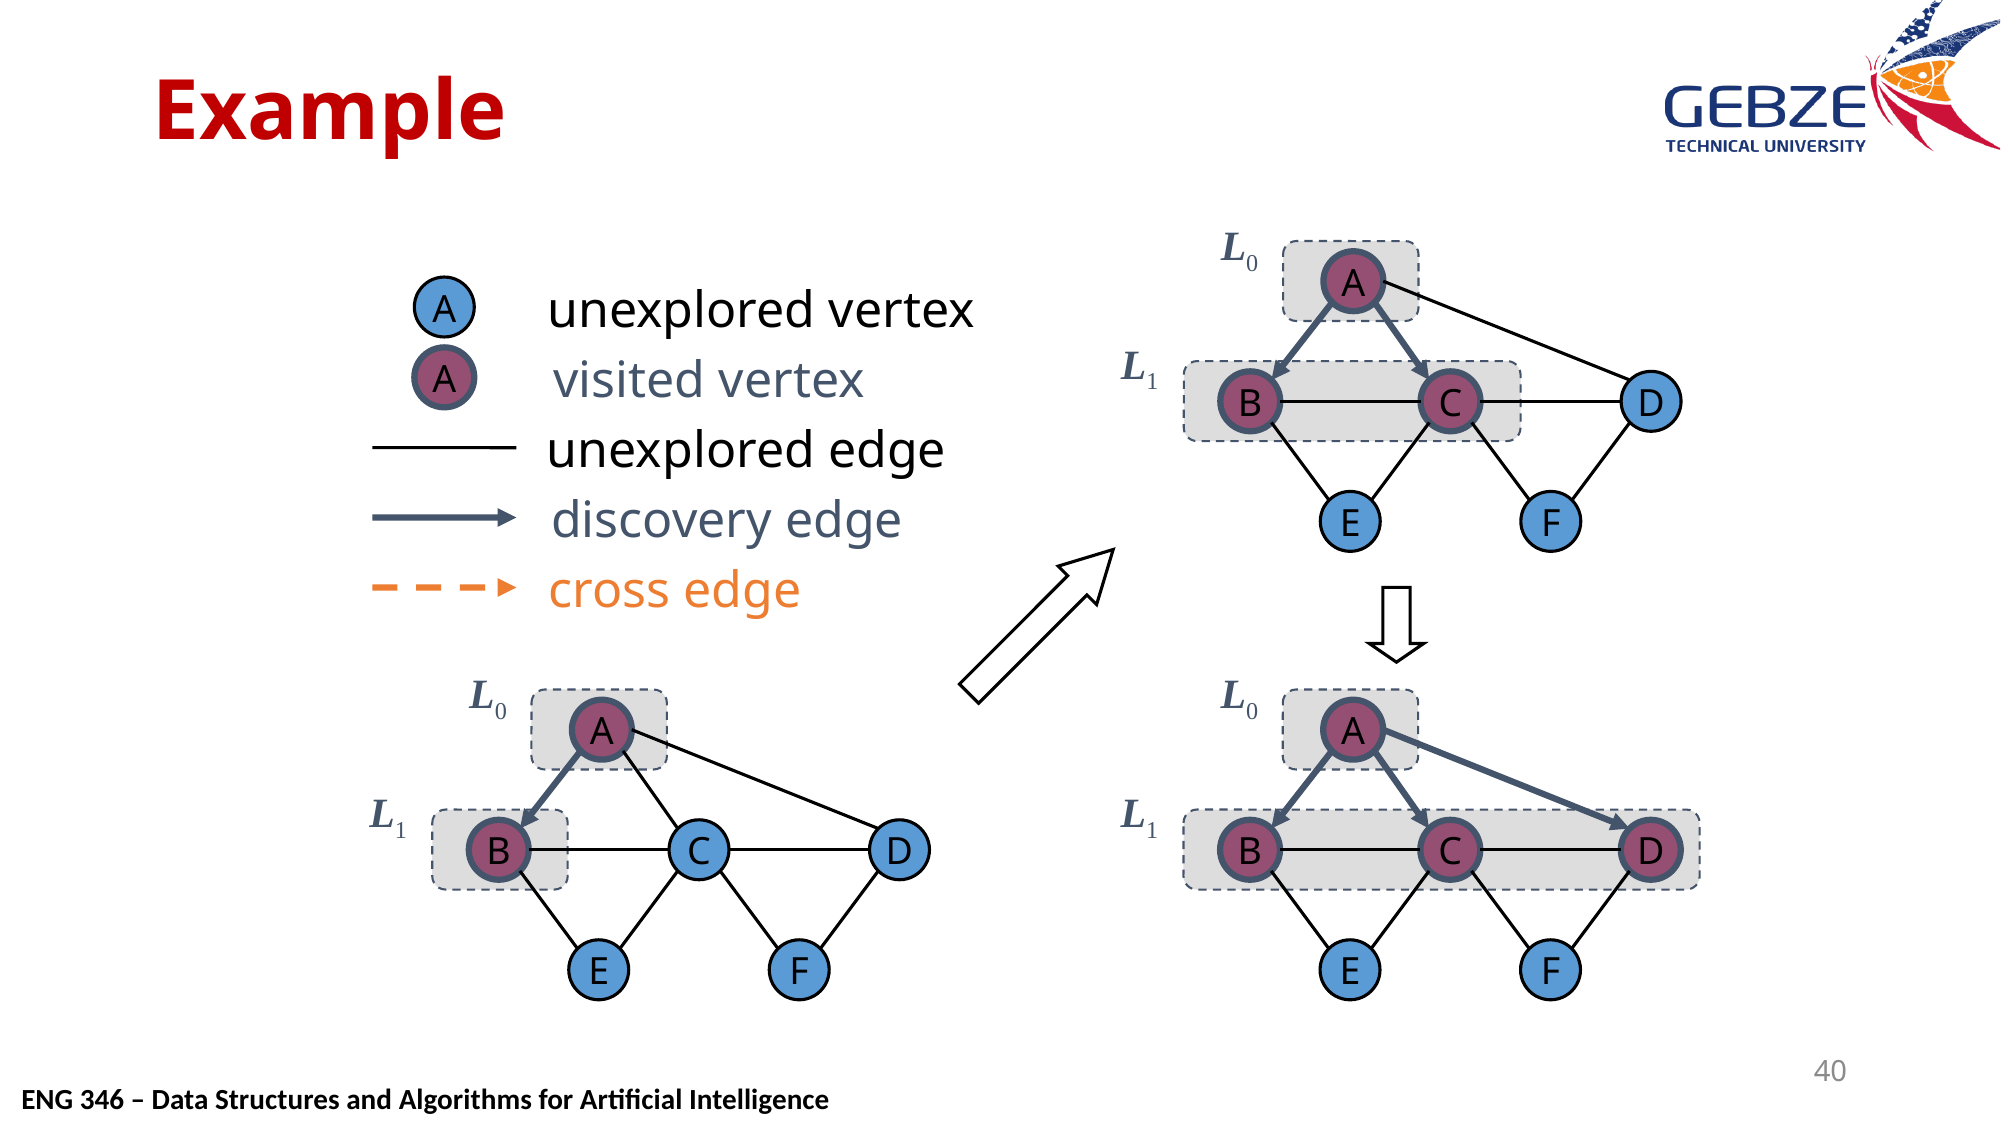

# Example
L0
A
L1
B
C
D
E
F
unexplored vertex
A
visited vertex
A
unexplored edge
discovery edge
cross edge
L0
L0
A
A
L1
L1
B
C
D
B
C
D
E
F
E
F